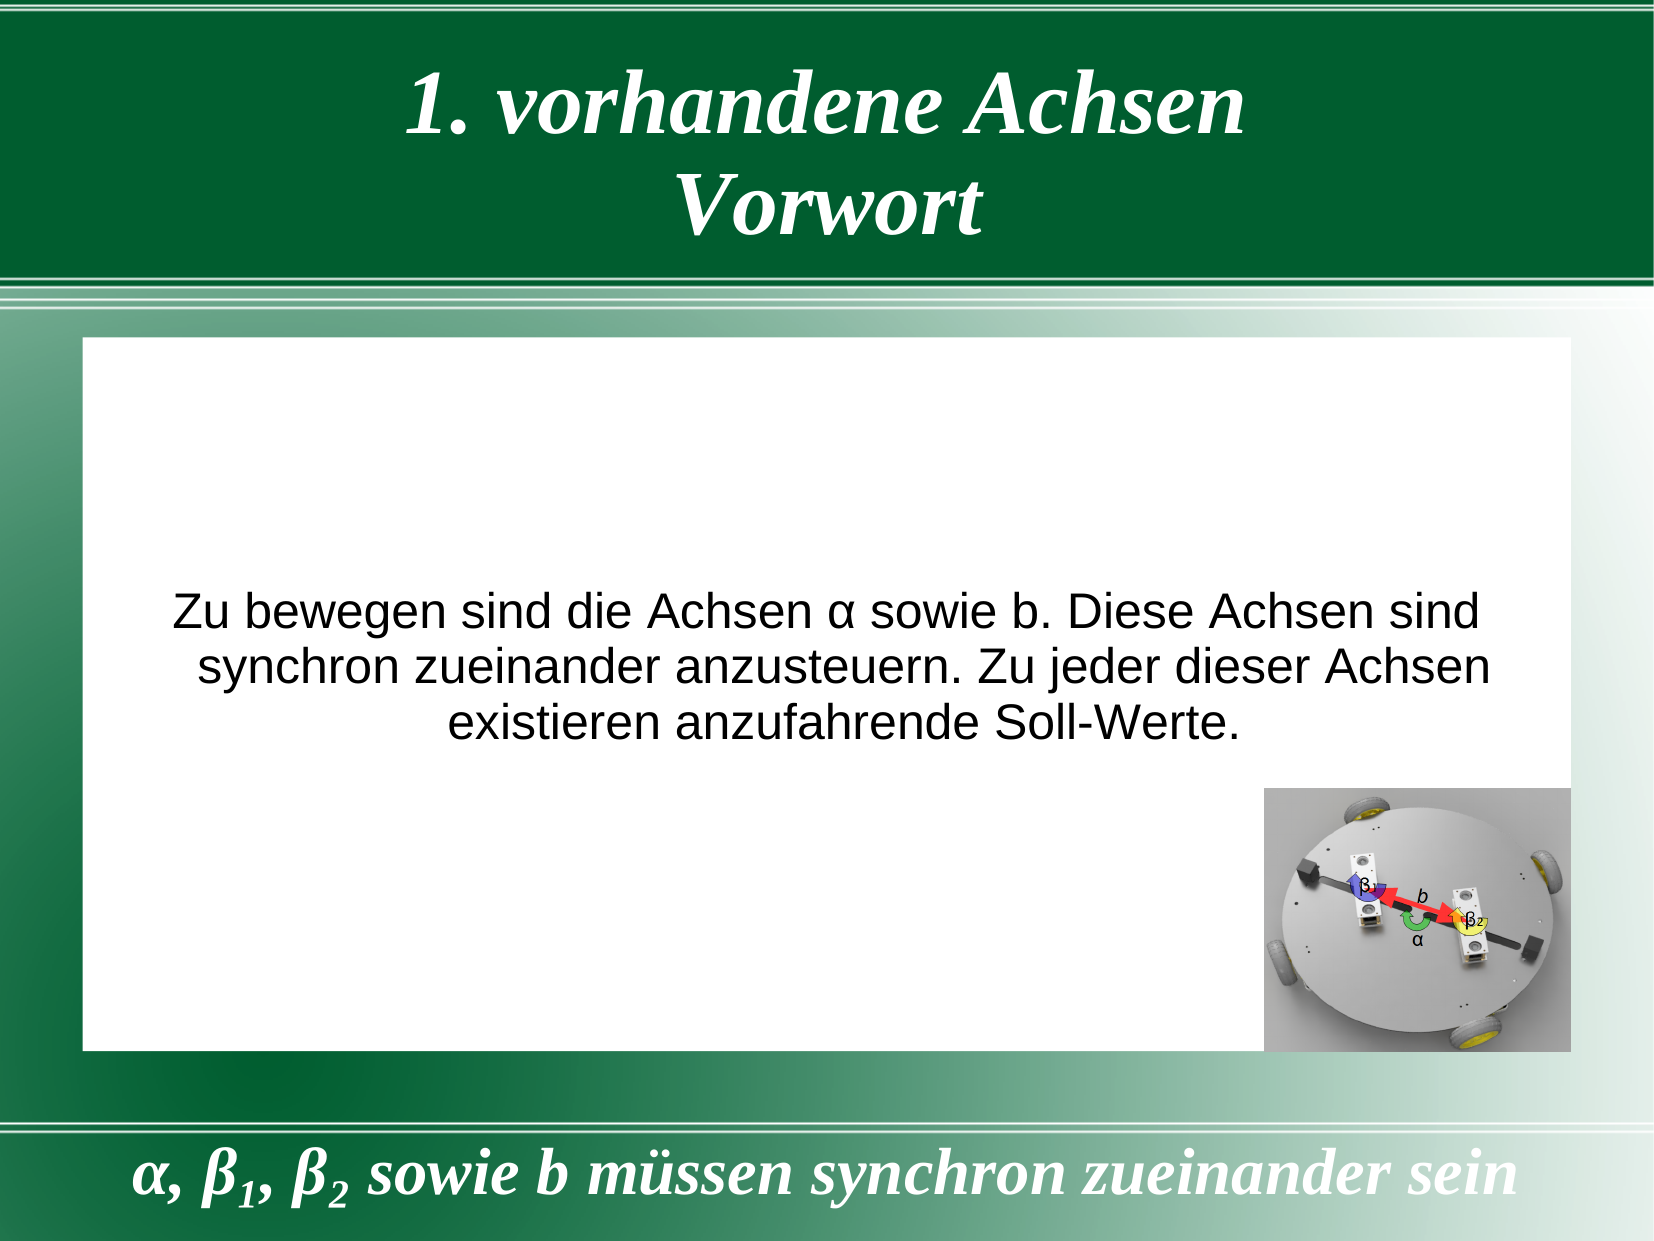

# 1. vorhandene Achsen Vorwort
Zu bewegen sind die Achsen α sowie b. Diese Achsen sind synchron zueinander anzusteuern. Zu jeder dieser Achsen existieren anzufahrende Soll-Werte.
α, β₁, β₂ sowie b müssen synchron zueinander sein